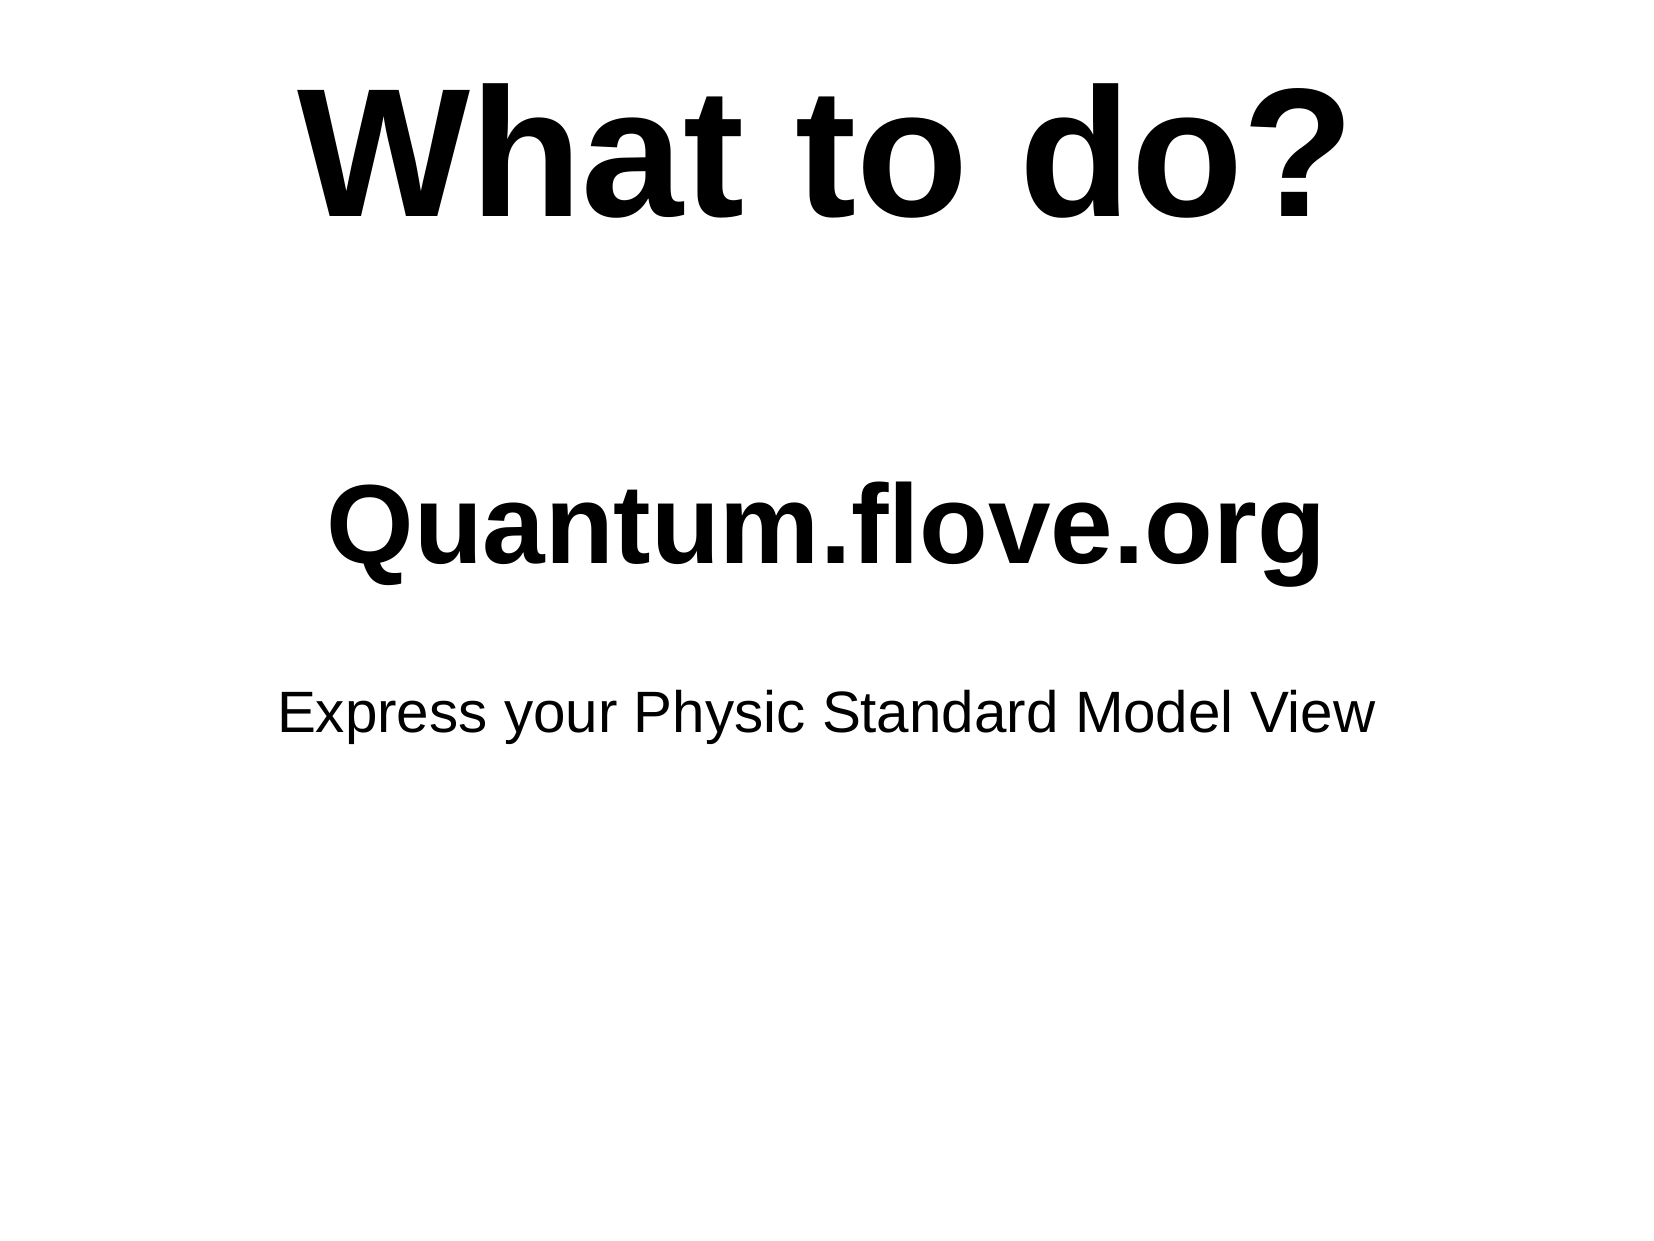

# What to do?
Quantum.flove.org
Express your Physic Standard Model View